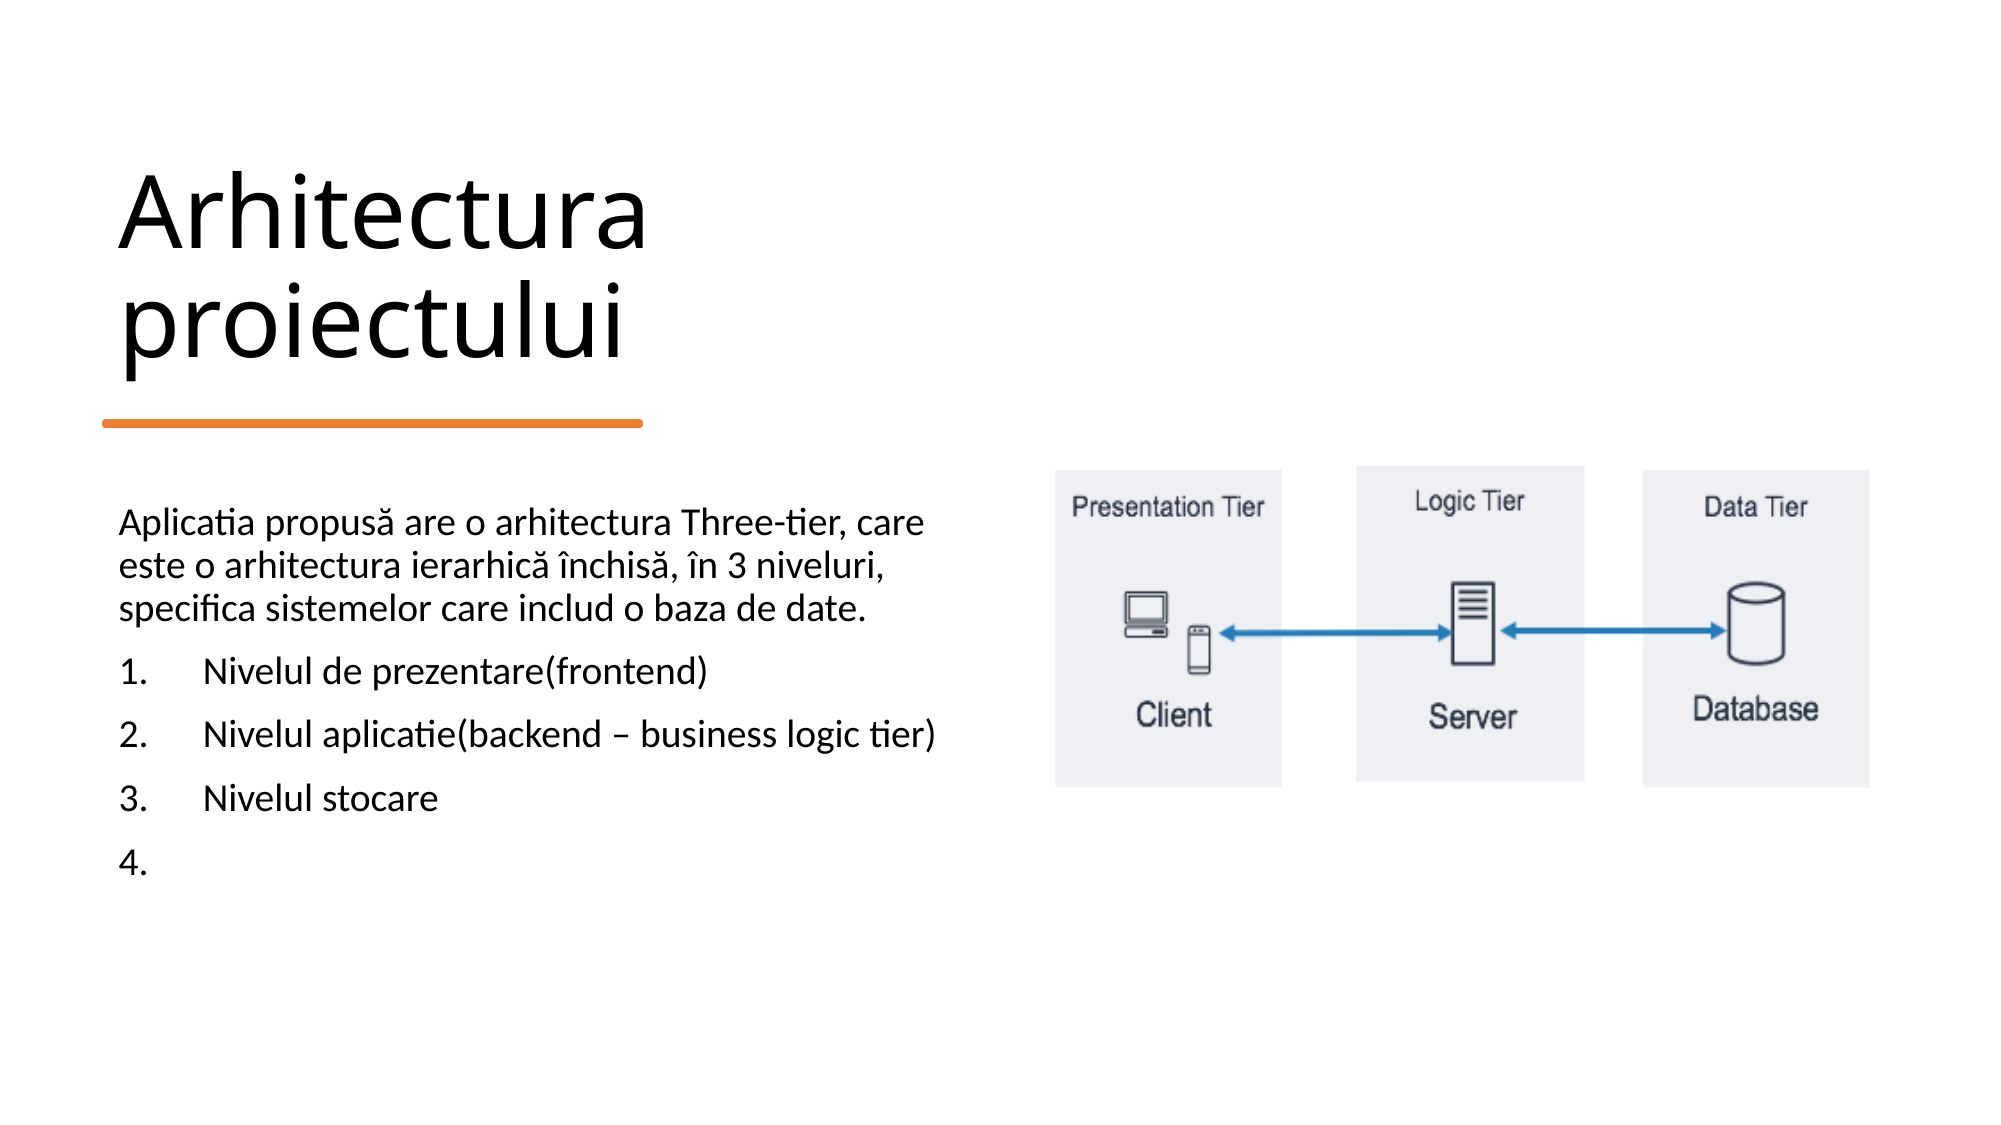

# Arhitectura proiectului
Aplicatia propusă are o arhitectura Three-tier, care este o arhitectura ierarhică închisă, în 3 niveluri, specifica sistemelor care includ o baza de date.
Nivelul de prezentare(frontend)
Nivelul aplicatie(backend – business logic tier)
Nivelul stocare